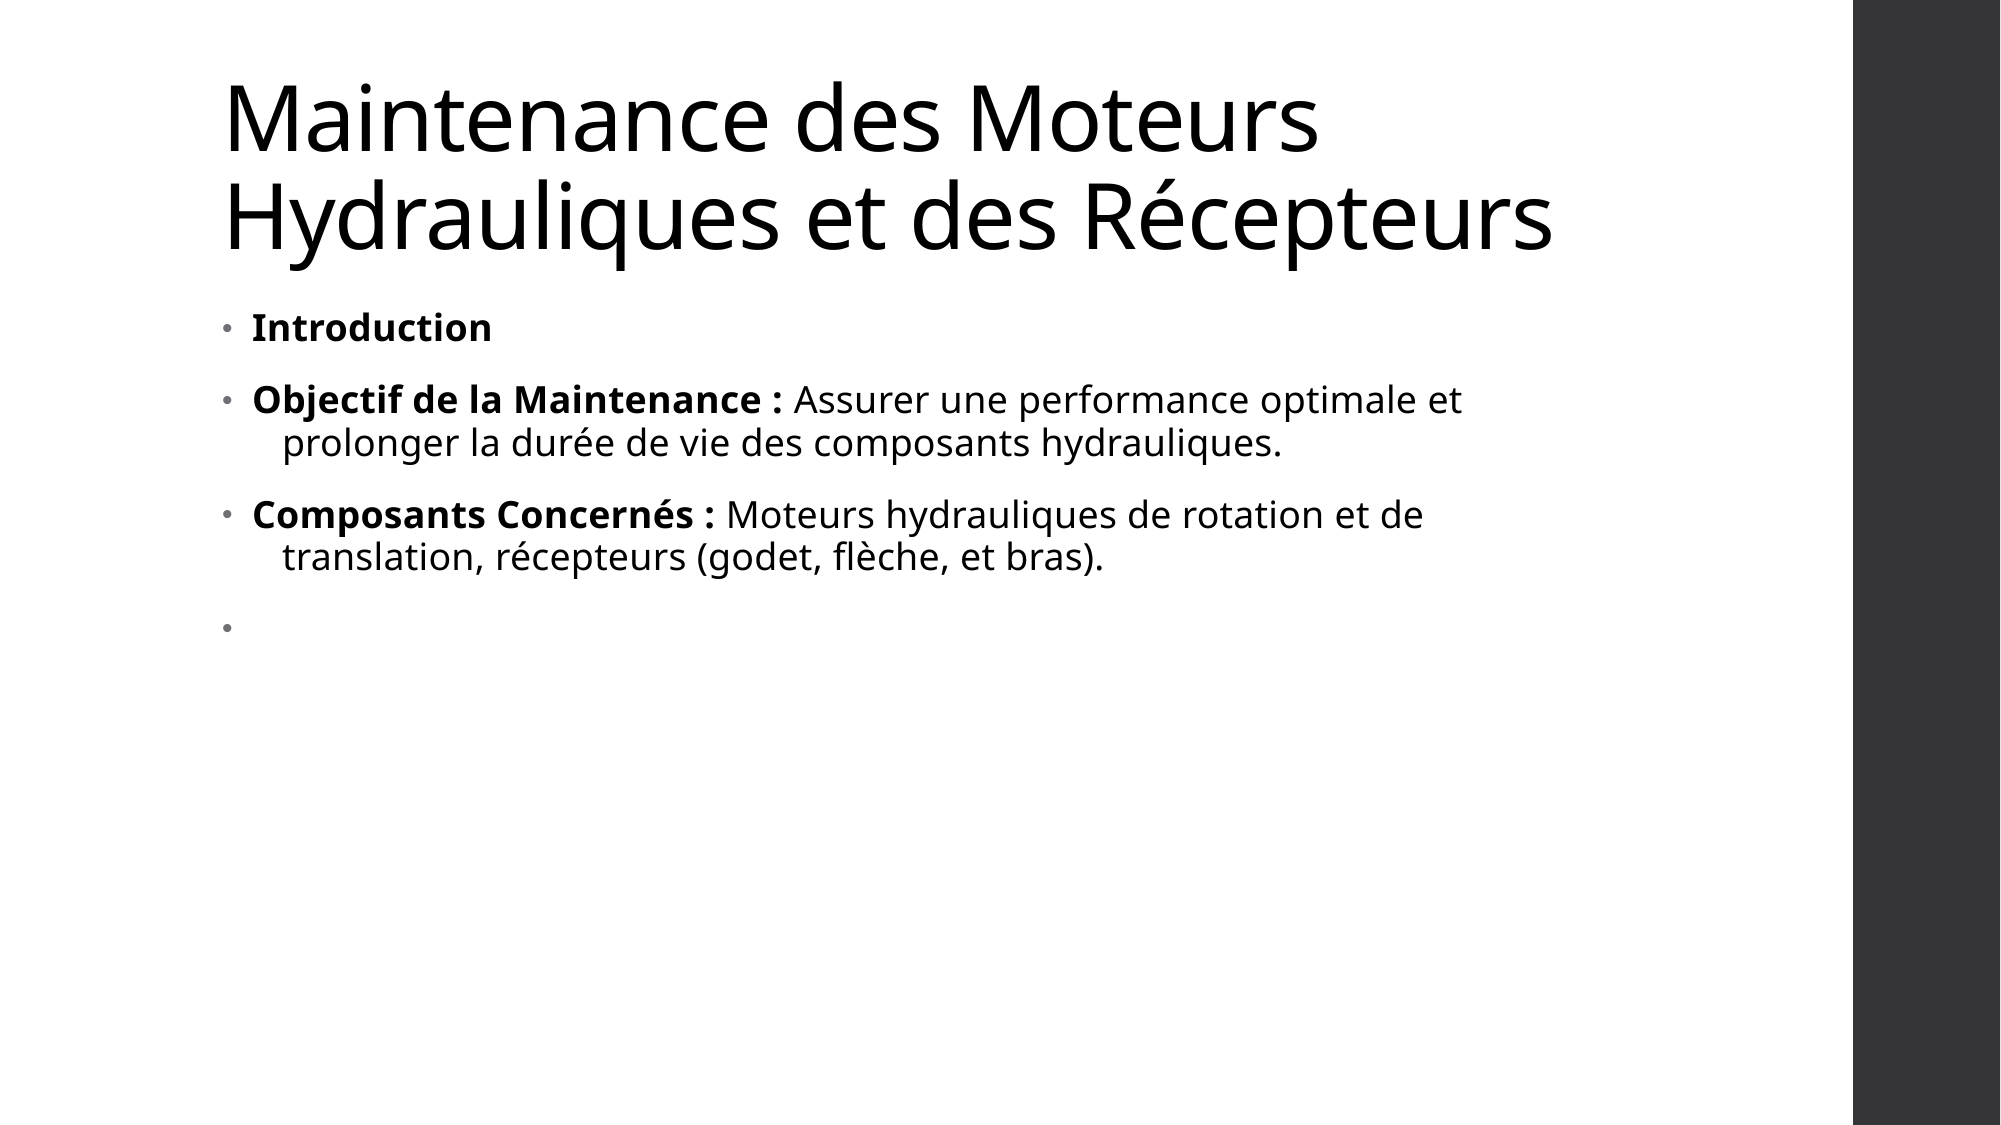

# Maintenance des Moteurs Hydrauliques et des Récepteurs
Introduction
Objectif de la Maintenance : Assurer une performance optimale et prolonger la durée de vie des composants hydrauliques.
Composants Concernés : Moteurs hydrauliques de rotation et de translation, récepteurs (godet, flèche, et bras).